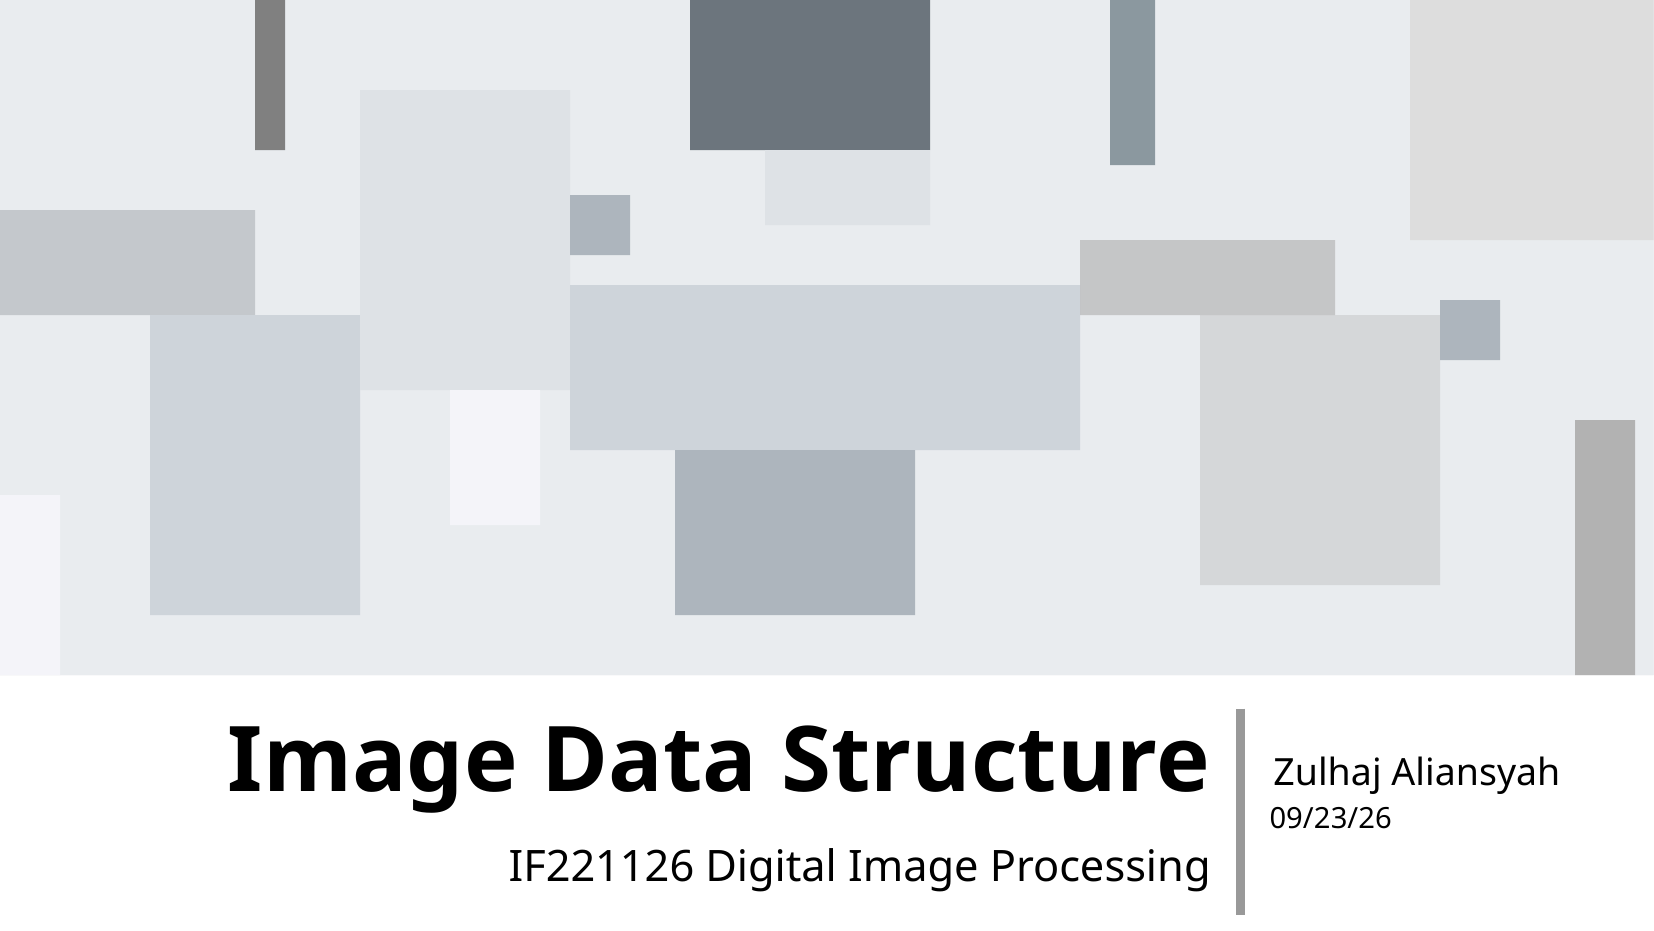

# Image Data Structure
Zulhaj Aliansyah
IF221126 Digital Image Processing